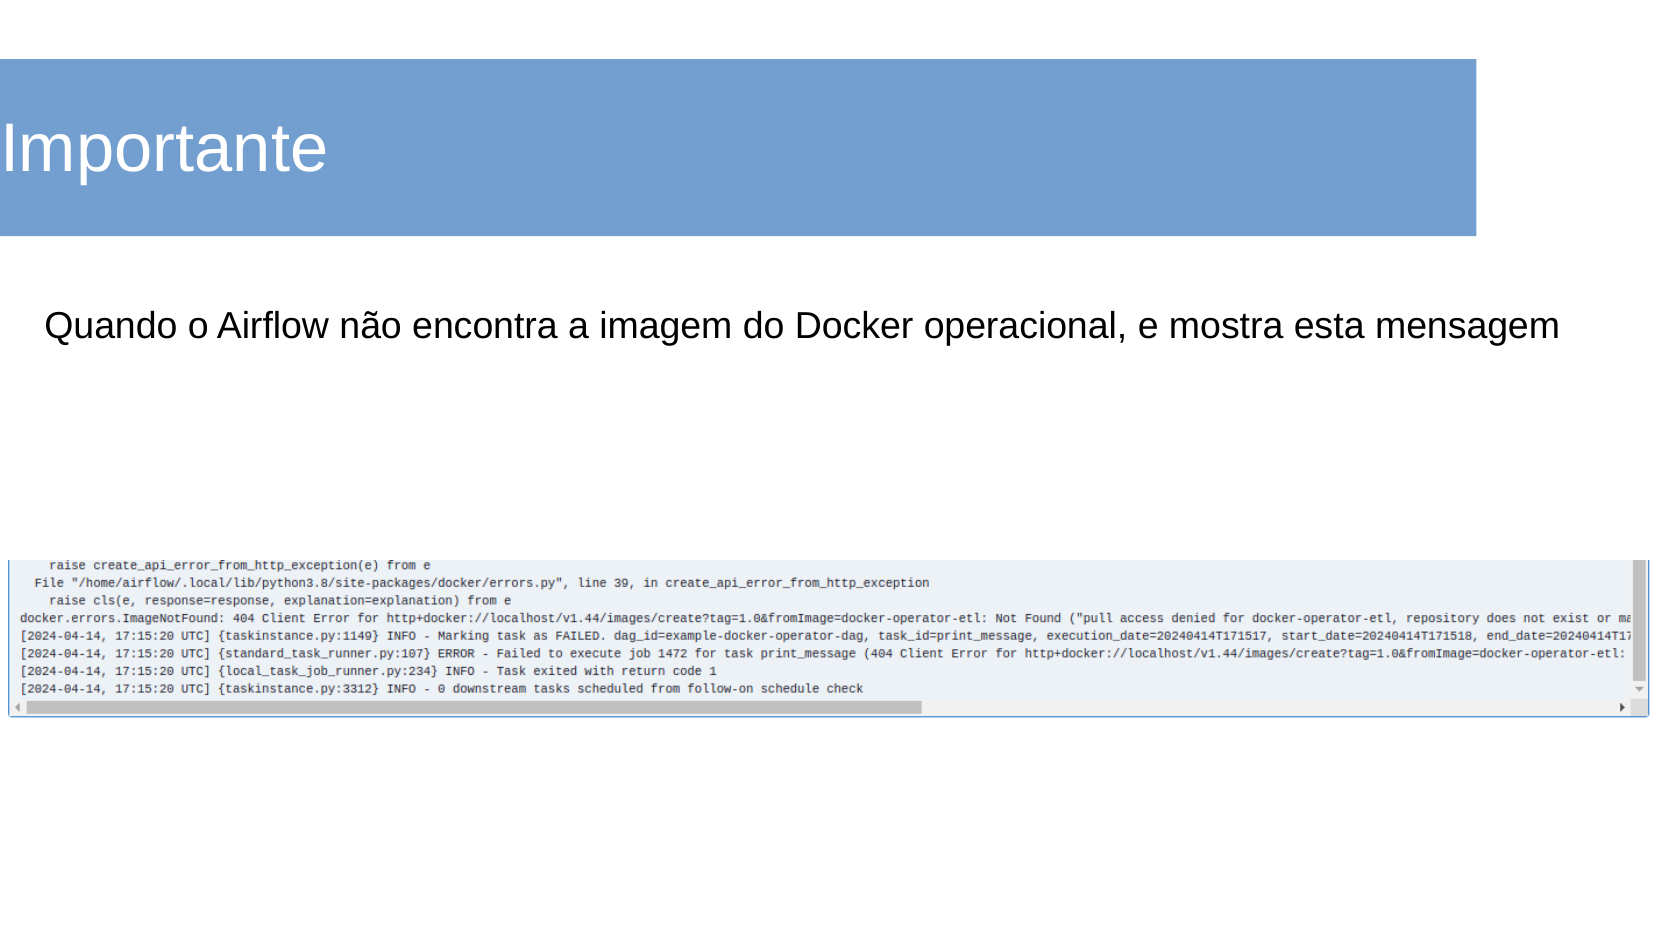

# Importante
Quando o Airflow não encontra a imagem do Docker operacional, e mostra esta mensagem